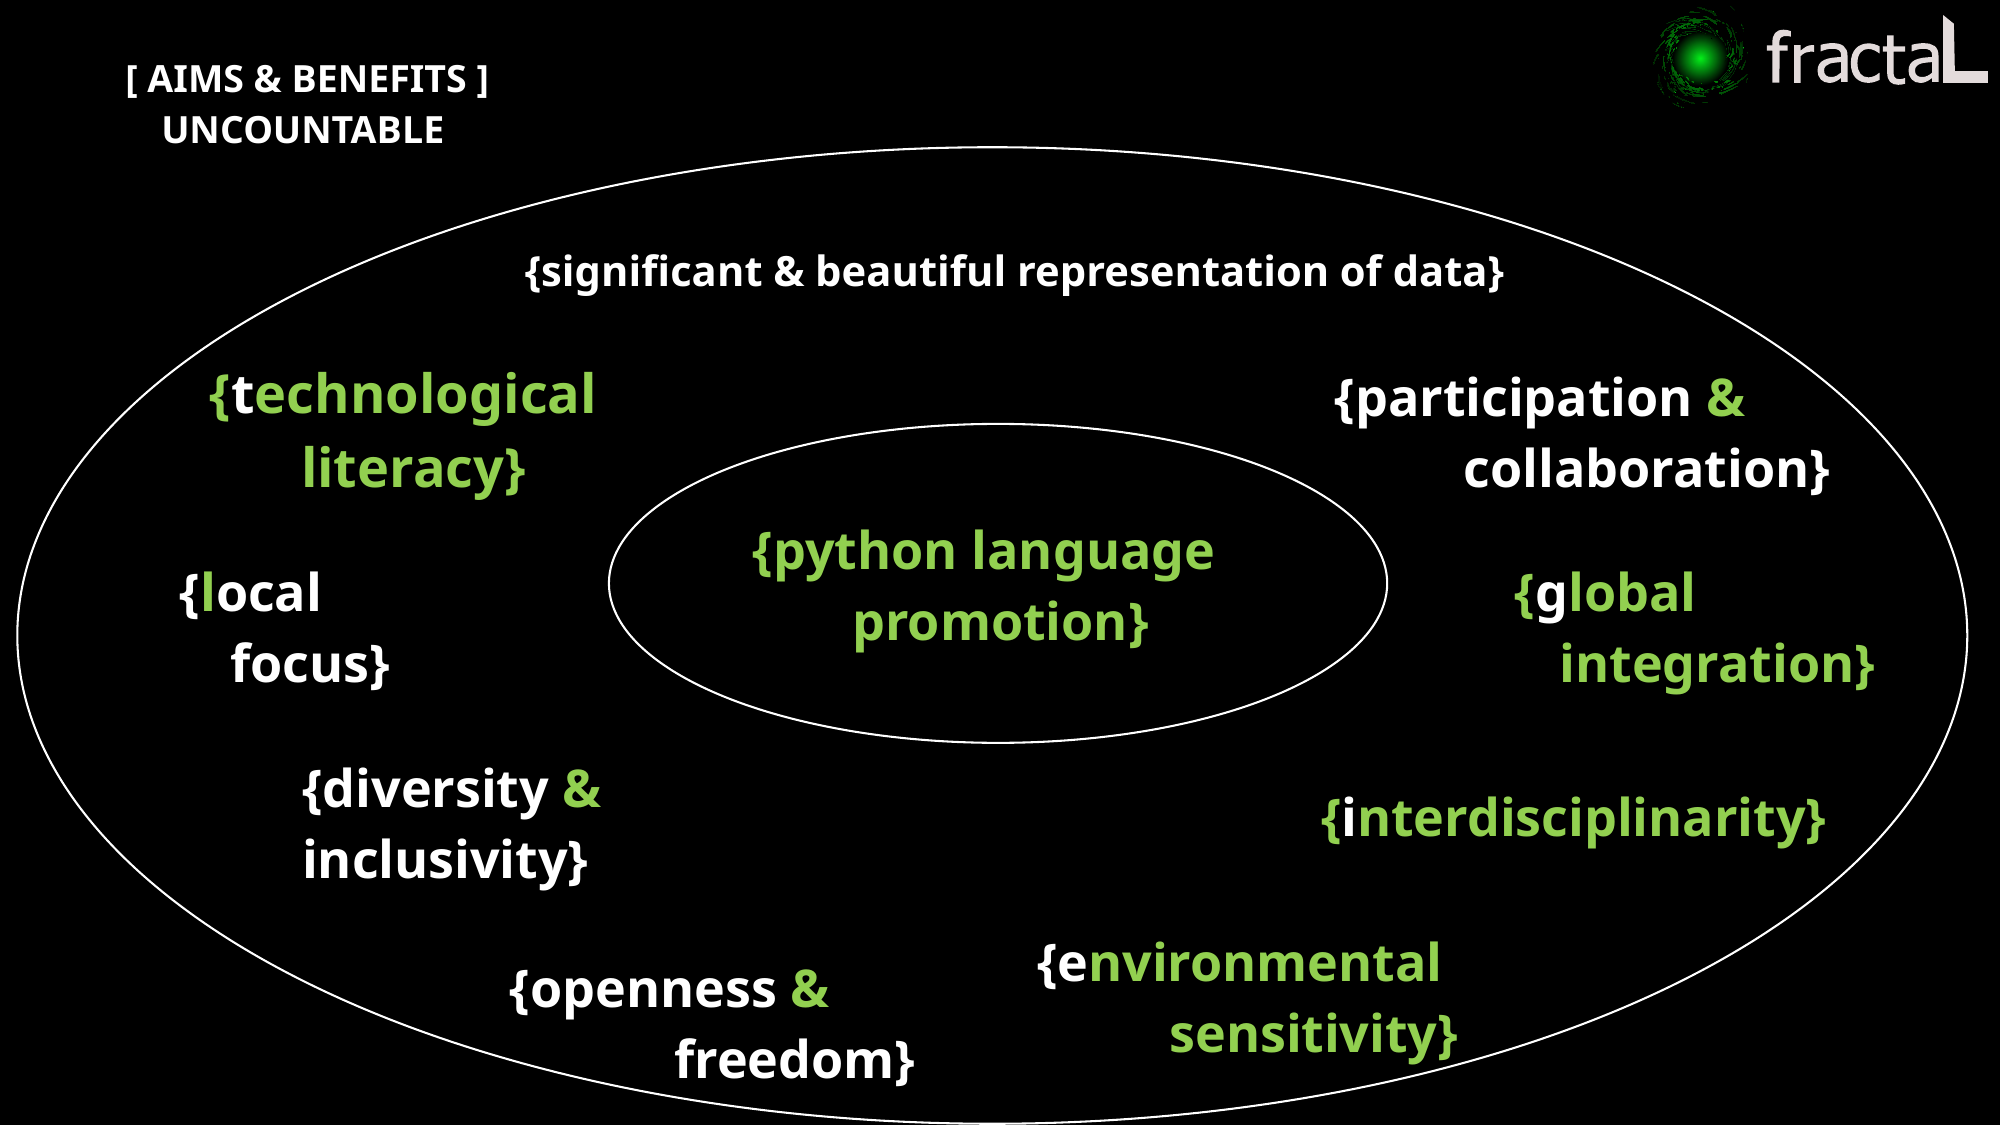

[ aims & BENEFITS ] uncountable
{significant & beautiful representation of data}
{technological
literacy}
{participation &
collaboration}
{python language
promotion}
{local
focus}
{global
integration}
{diversity & inclusivity}
{interdisciplinarity}
{environmental
sensitivity}
{openness &
freedom}